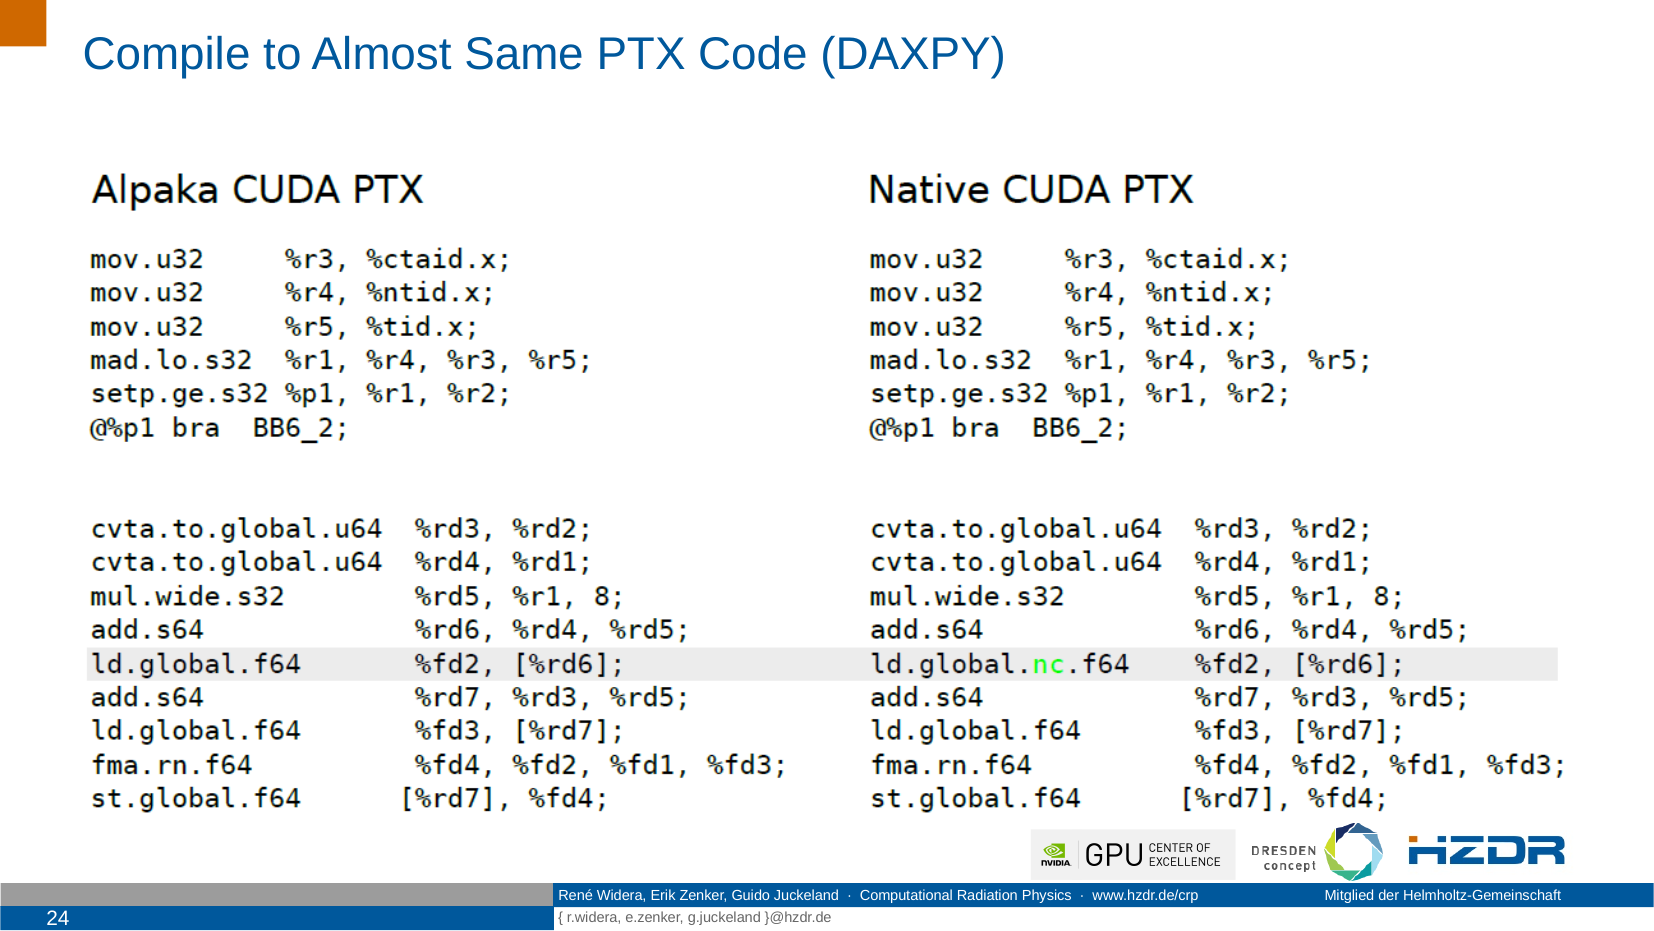

# Compile to Almost Same PTX Code (DAXPY)